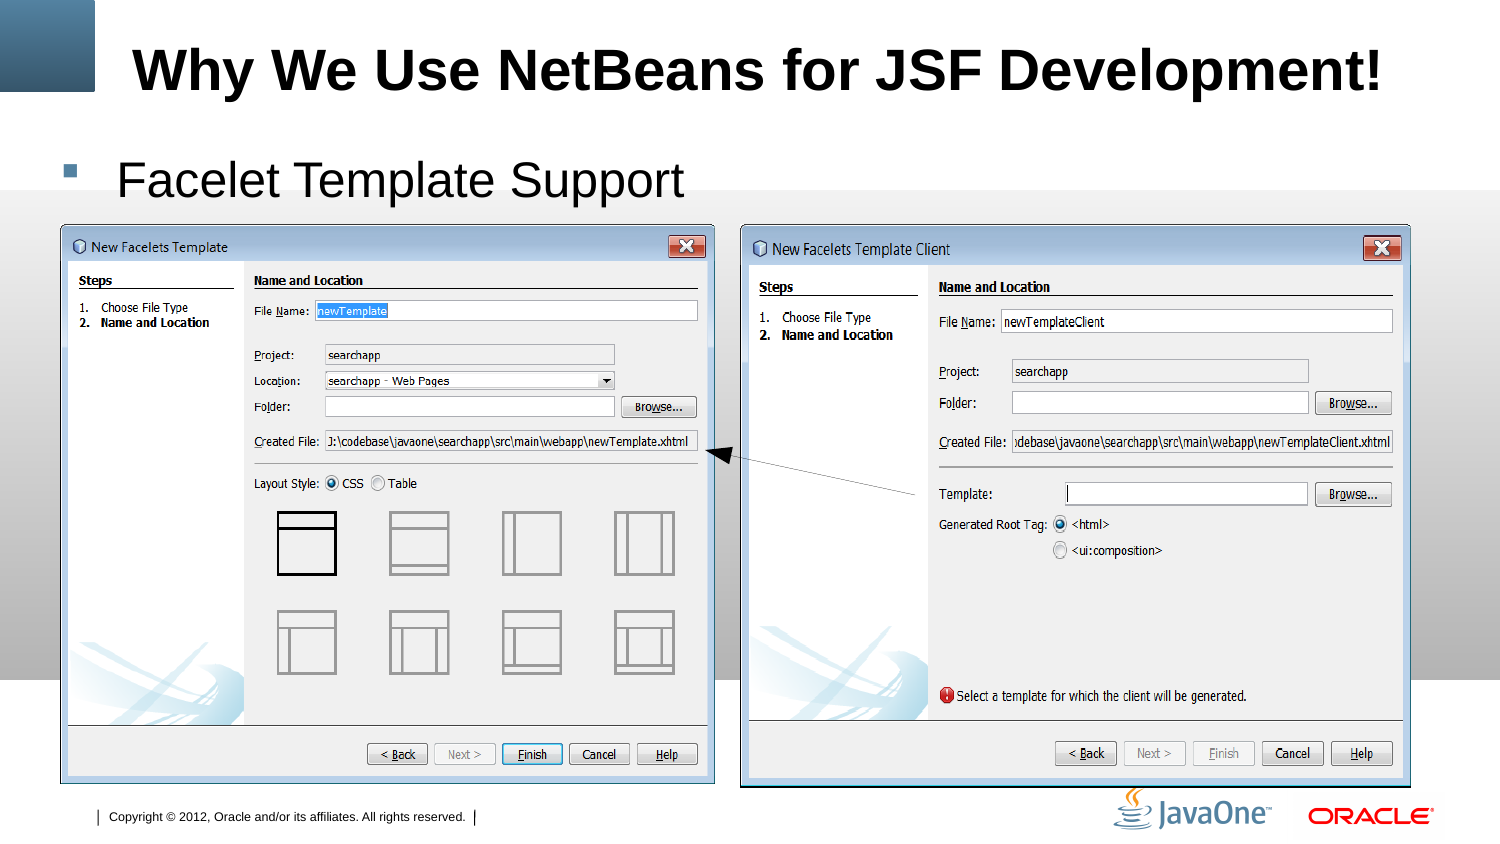

Why We Use NetBeans for JSF Development!
# Facelet Template Support